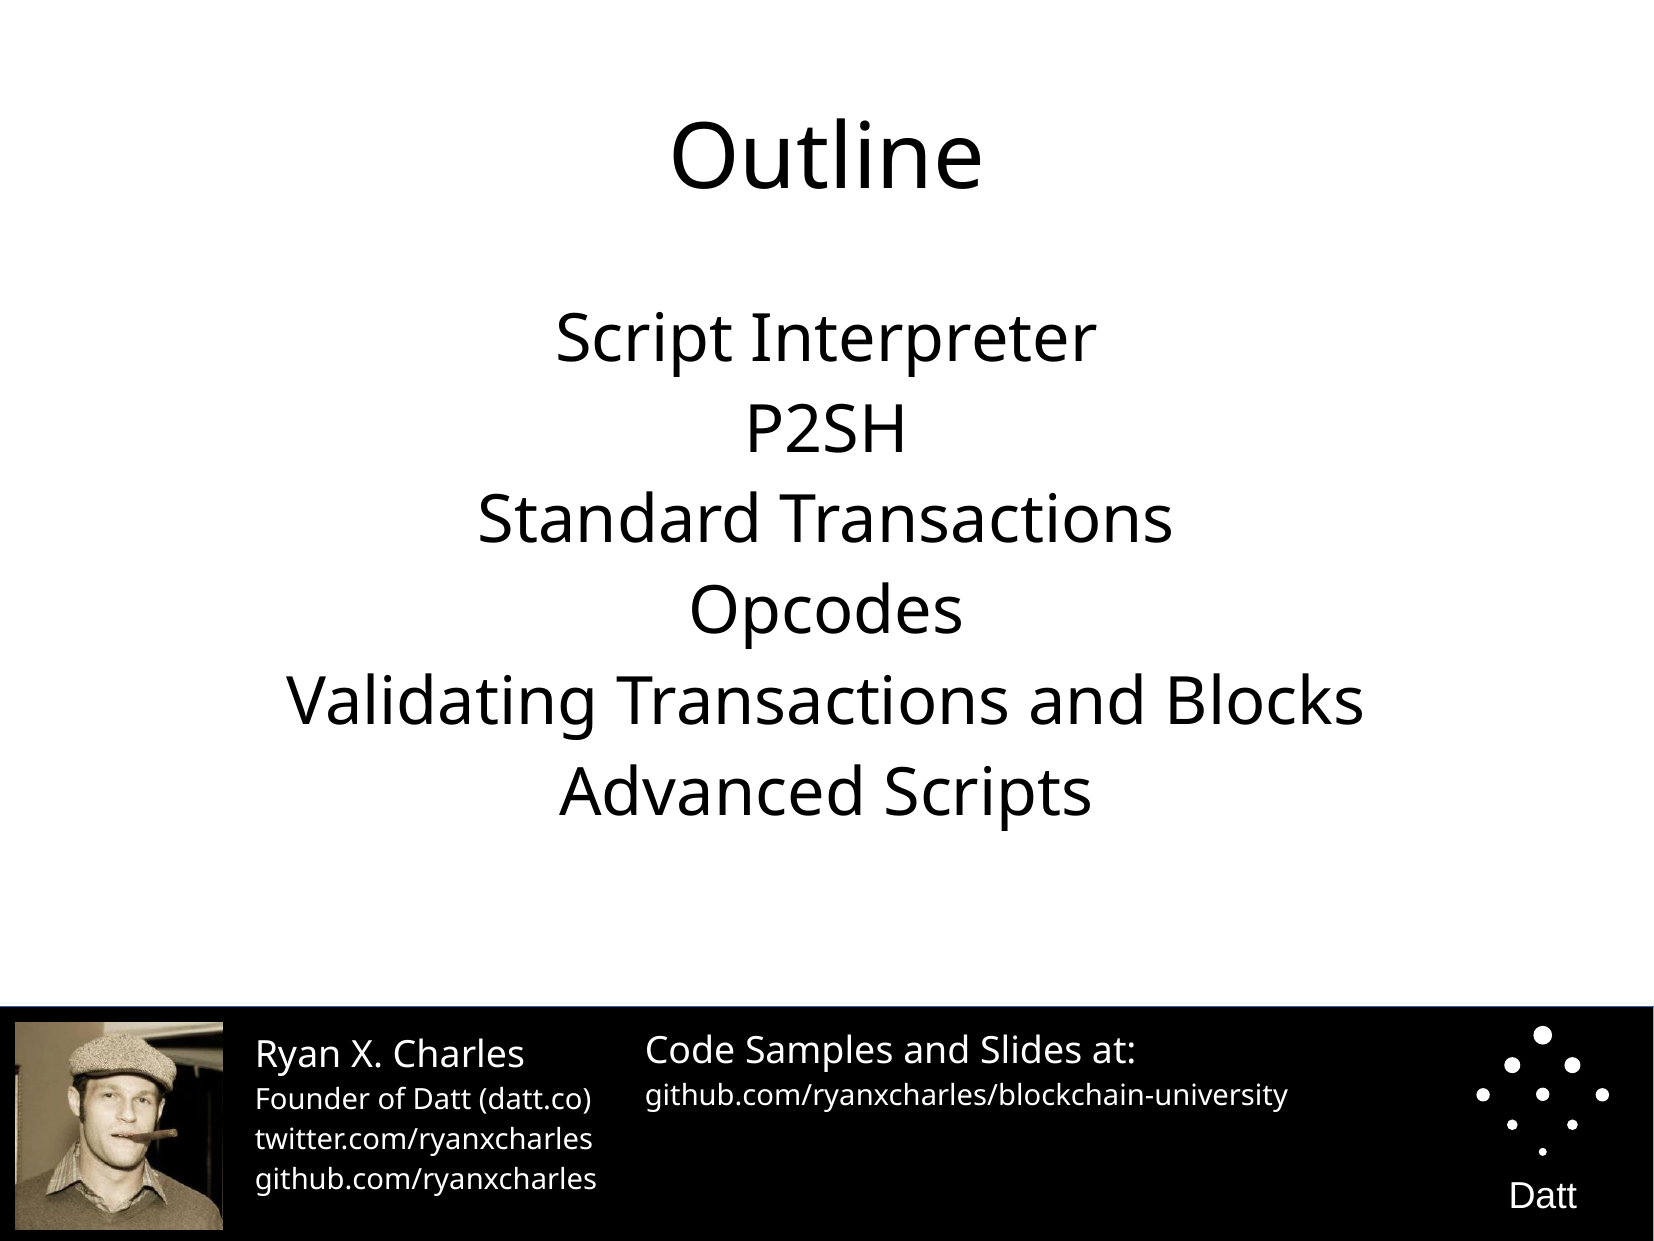

Outline
# Script Interpreter
P2SH
Standard Transactions
Opcodes
Validating Transactions and Blocks
Advanced Scripts
Code Samples and Slides at:
github.com/ryanxcharles/blockchain-university
Ryan X. Charles
Founder of Datt (datt.co)
twitter.com/ryanxcharles
github.com/ryanxcharles
Datt